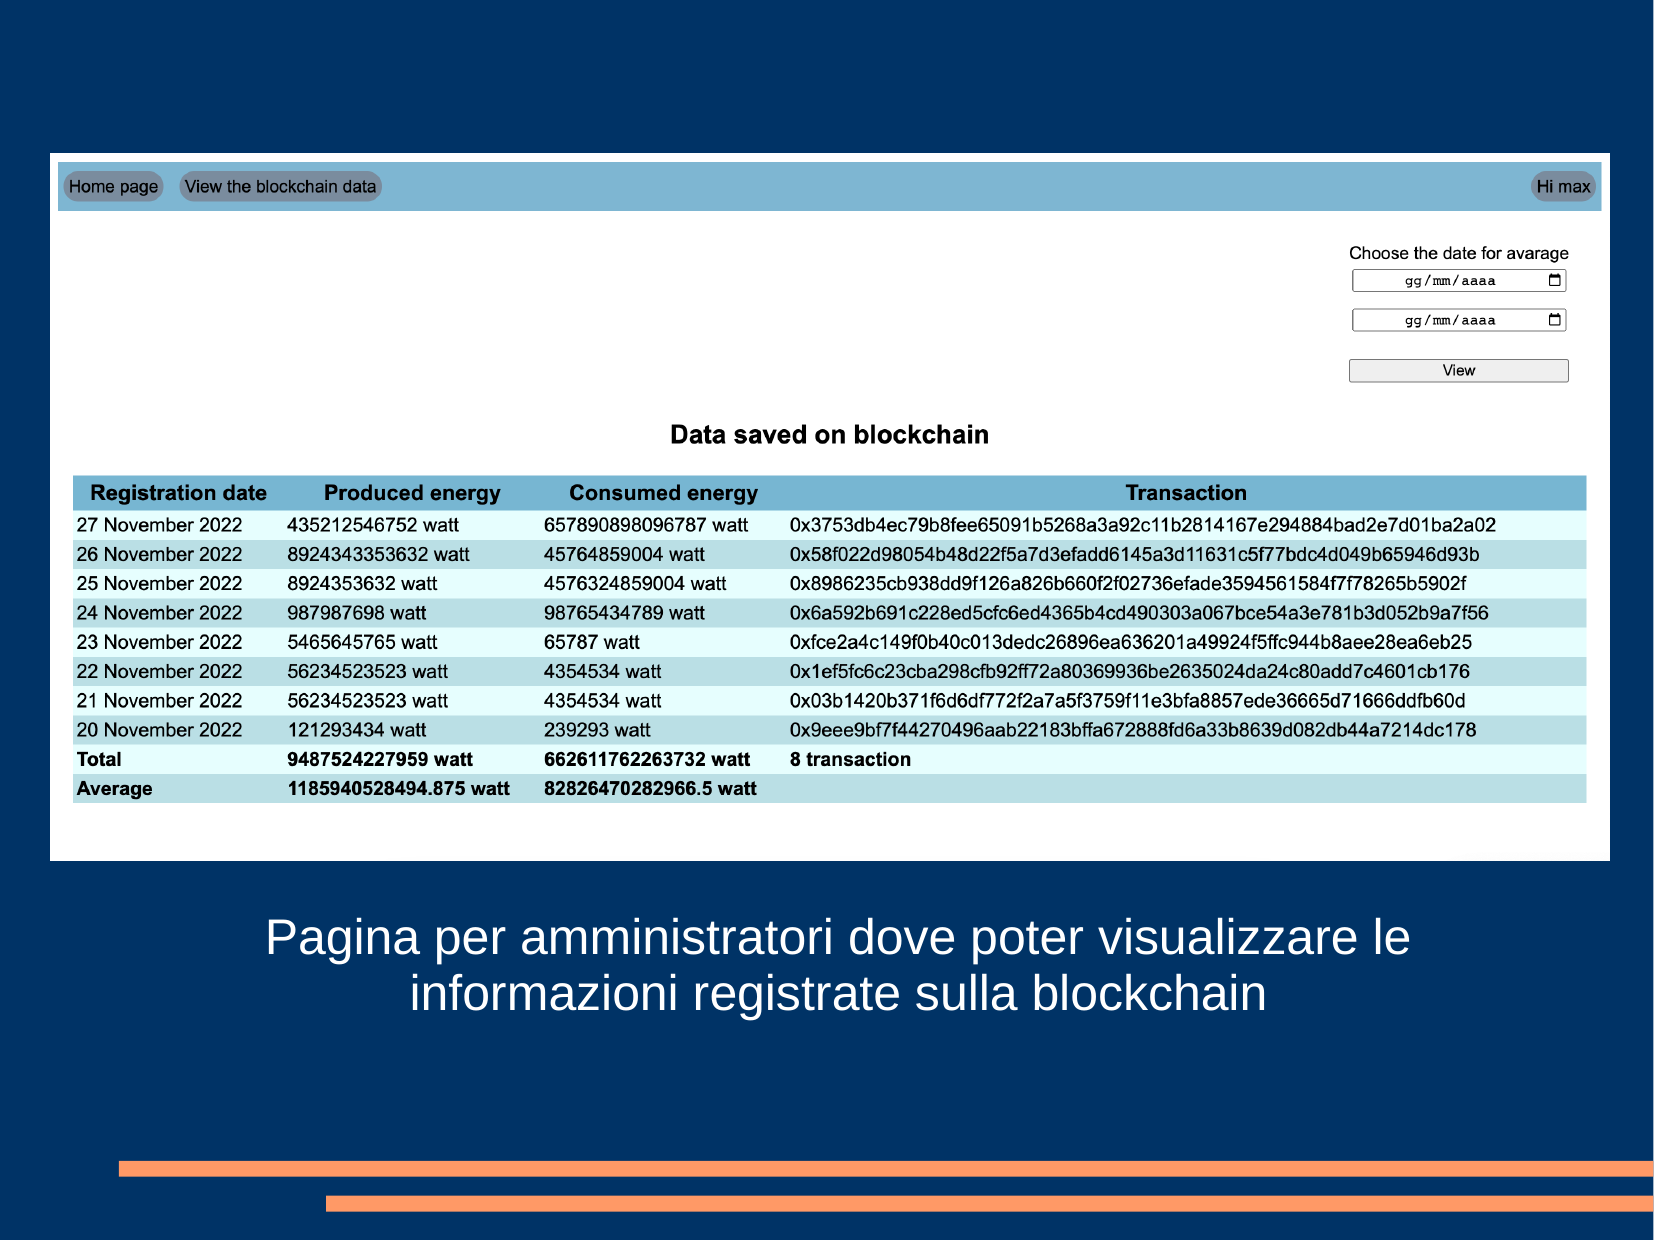

Pagina per amministratori dove poter visualizzare le informazioni registrate sulla blockchain